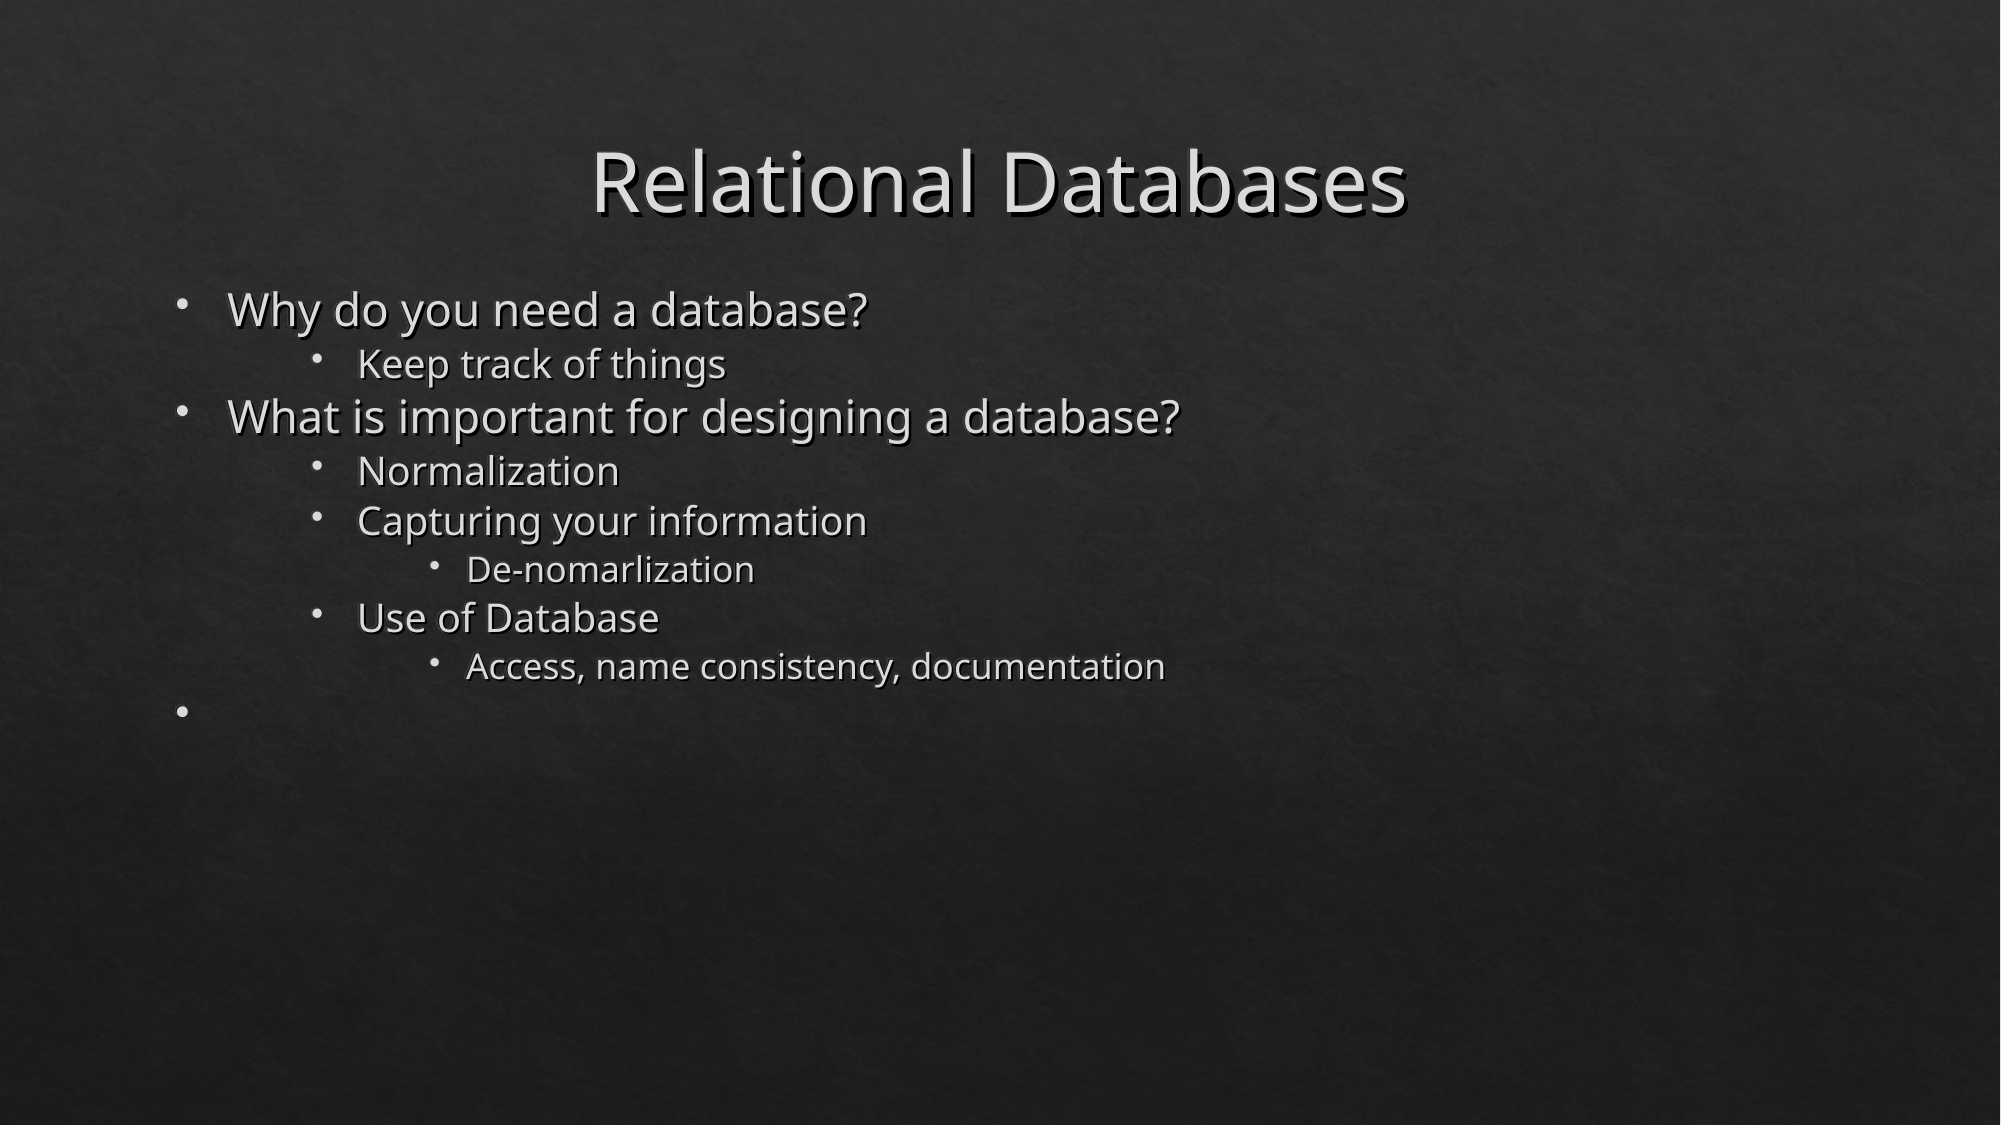

# Relational Databases
Why do you need a database?
Keep track of things
What is important for designing a database?
Normalization
Capturing your information
De-nomarlization
Use of Database
Access, name consistency, documentation